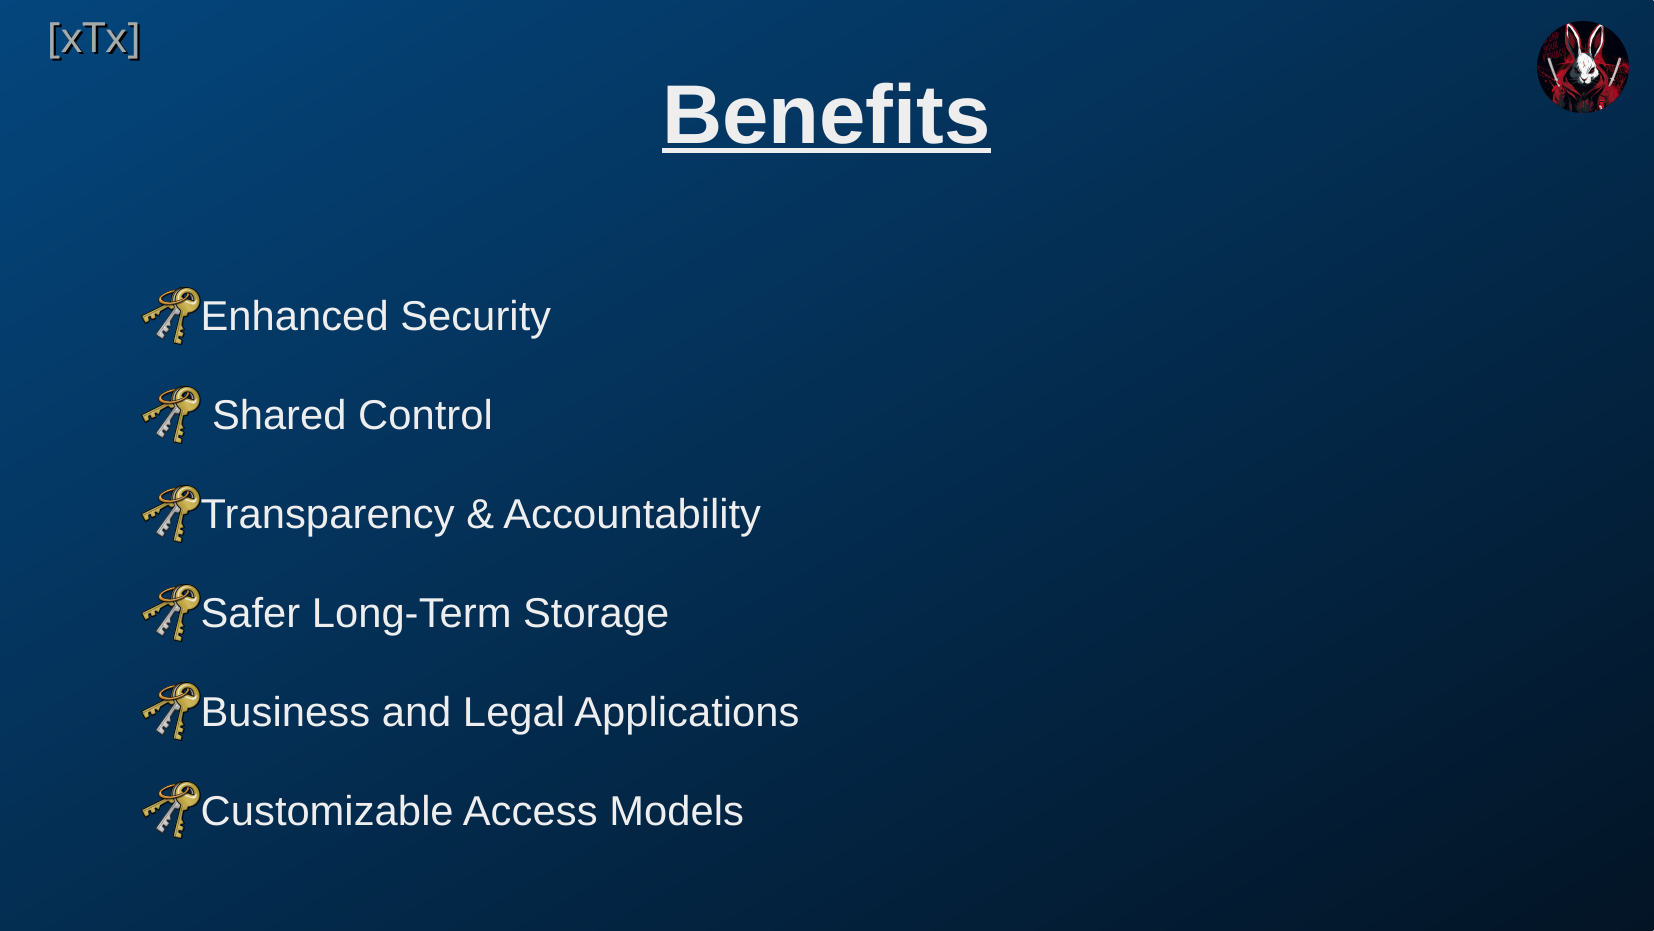

[xTx]
# Benefits
Enhanced Security
 Shared Control
Transparency & Accountability
Safer Long-Term Storage
Business and Legal Applications
Customizable Access Models